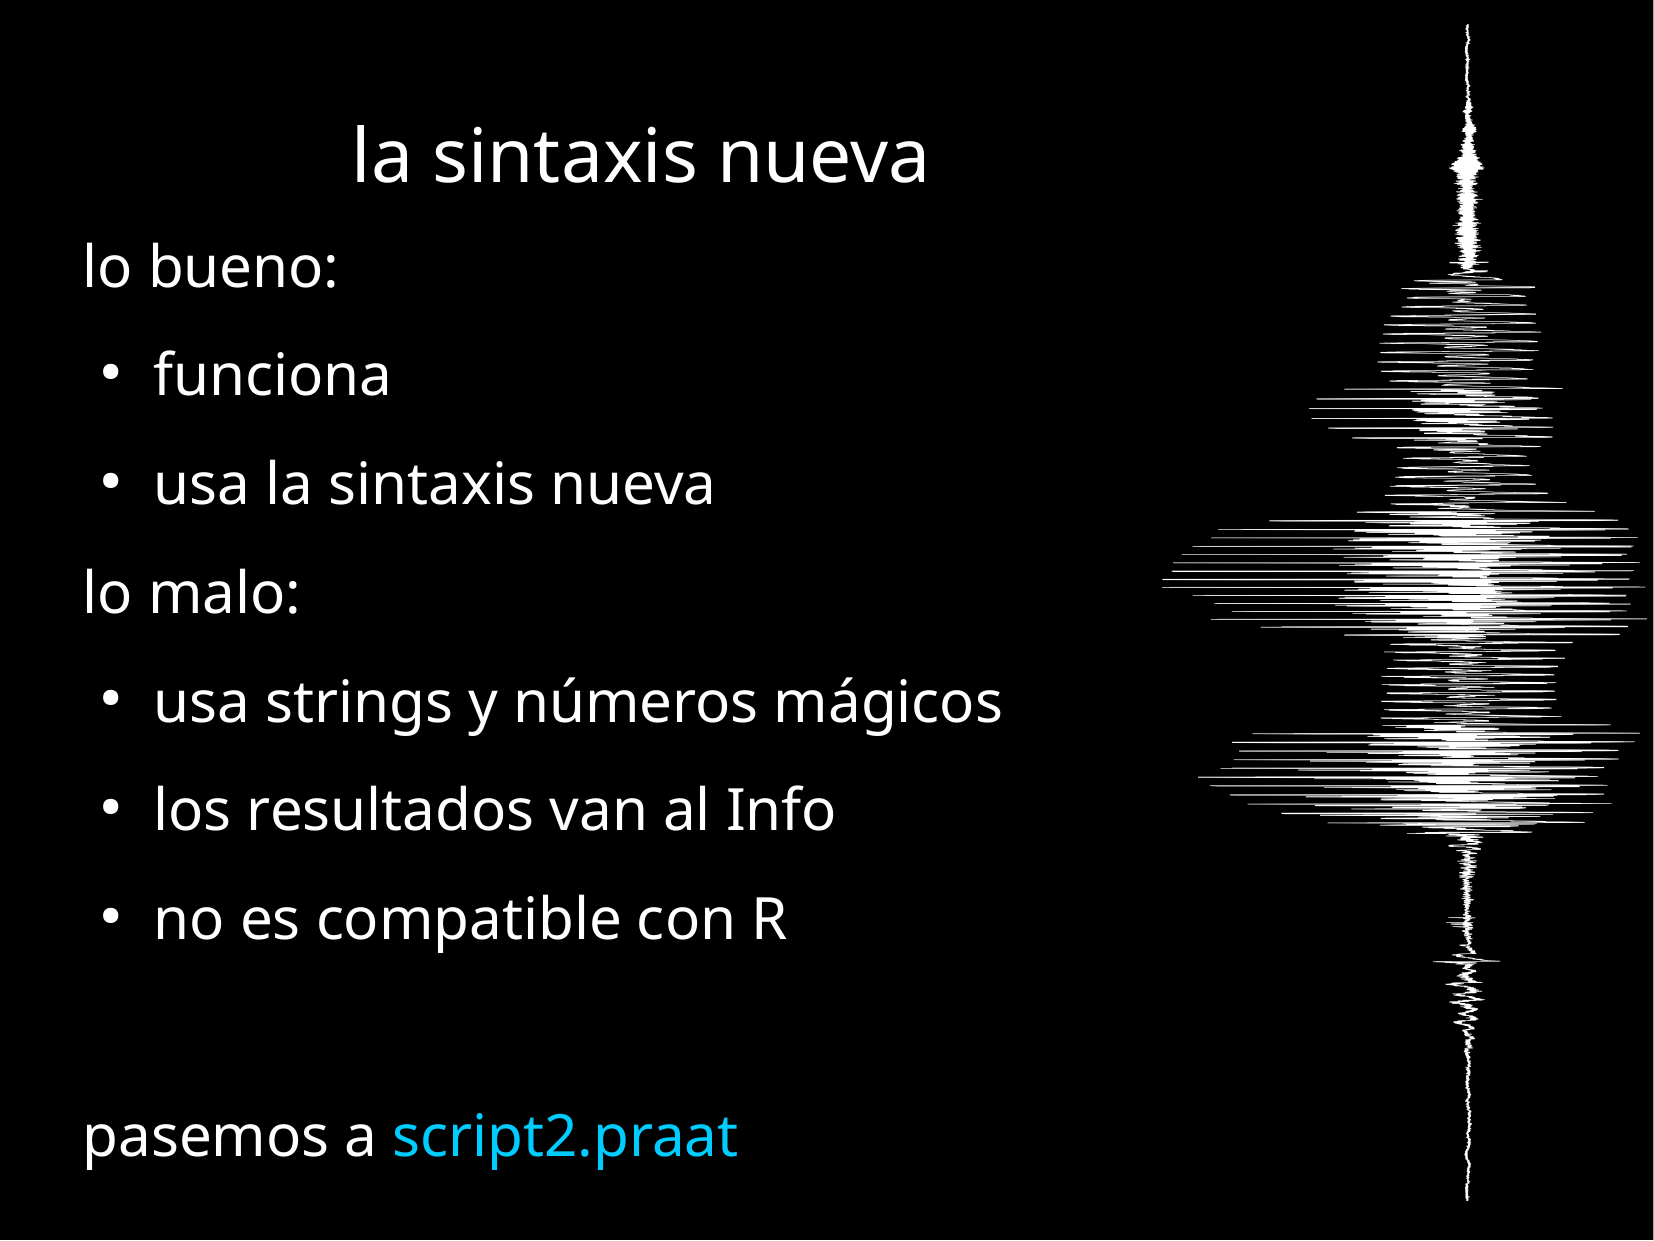

# la sintaxis nueva
lo bueno:
funciona
usa la sintaxis nueva
lo malo:
usa strings y números mágicos
los resultados van al Info
no es compatible con R
pasemos a script2.praat